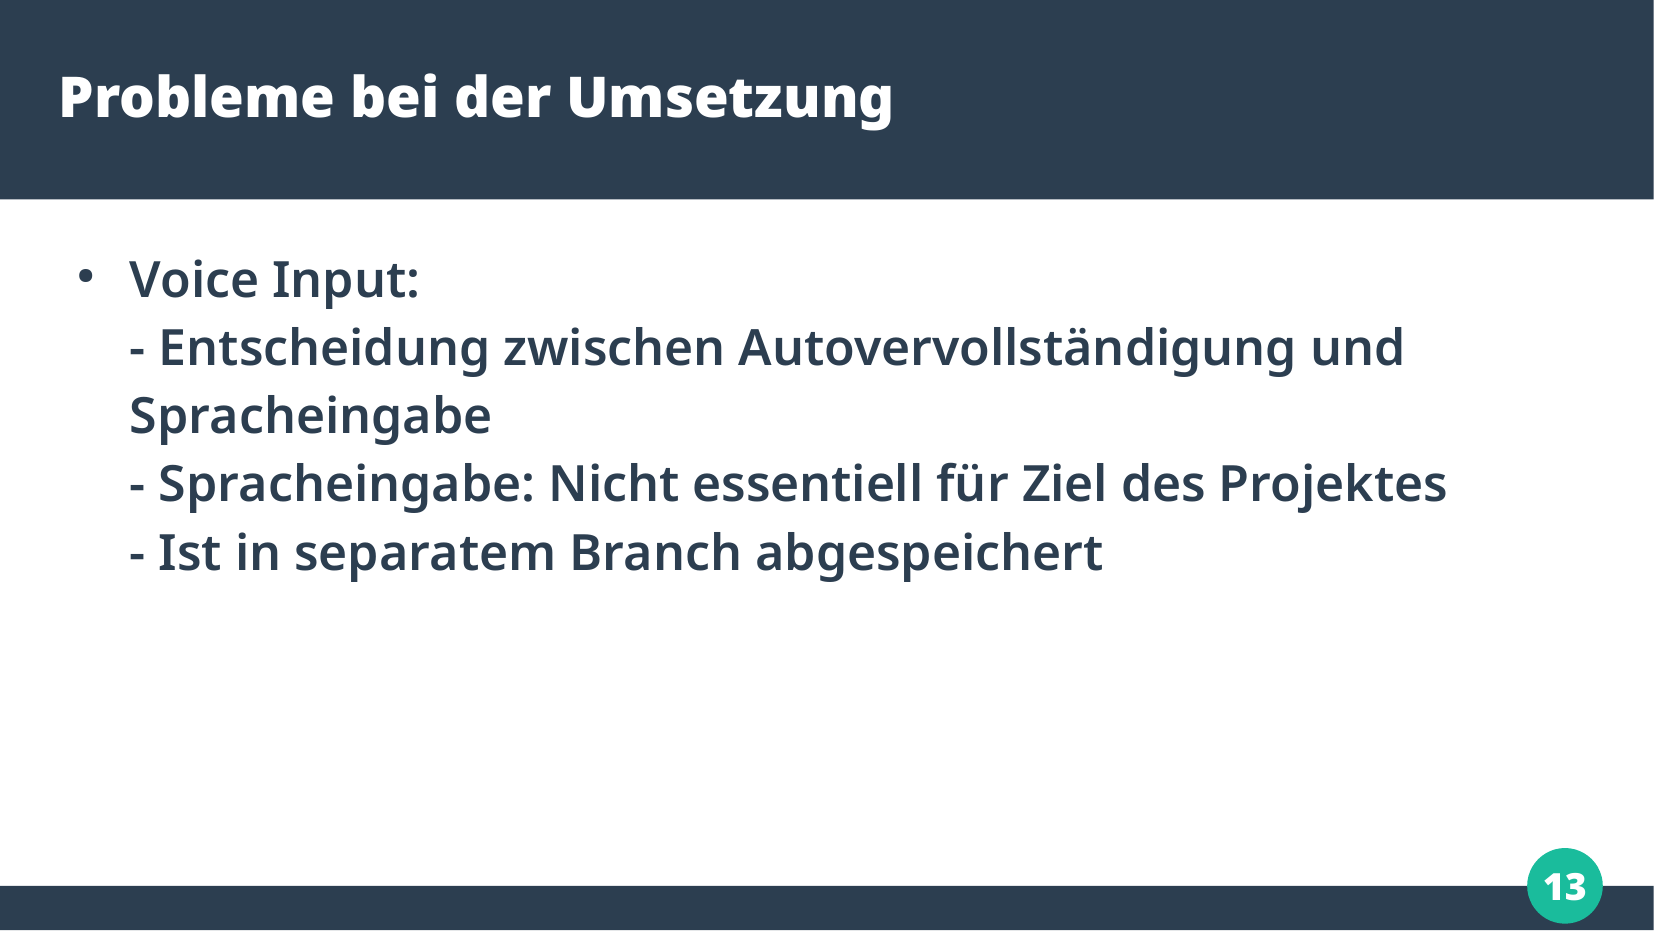

# Probleme bei der Umsetzung
Voice Input:
- Entscheidung zwischen Autovervollständigung und Spracheingabe
- Spracheingabe: Nicht essentiell für Ziel des Projektes
- Ist in separatem Branch abgespeichert